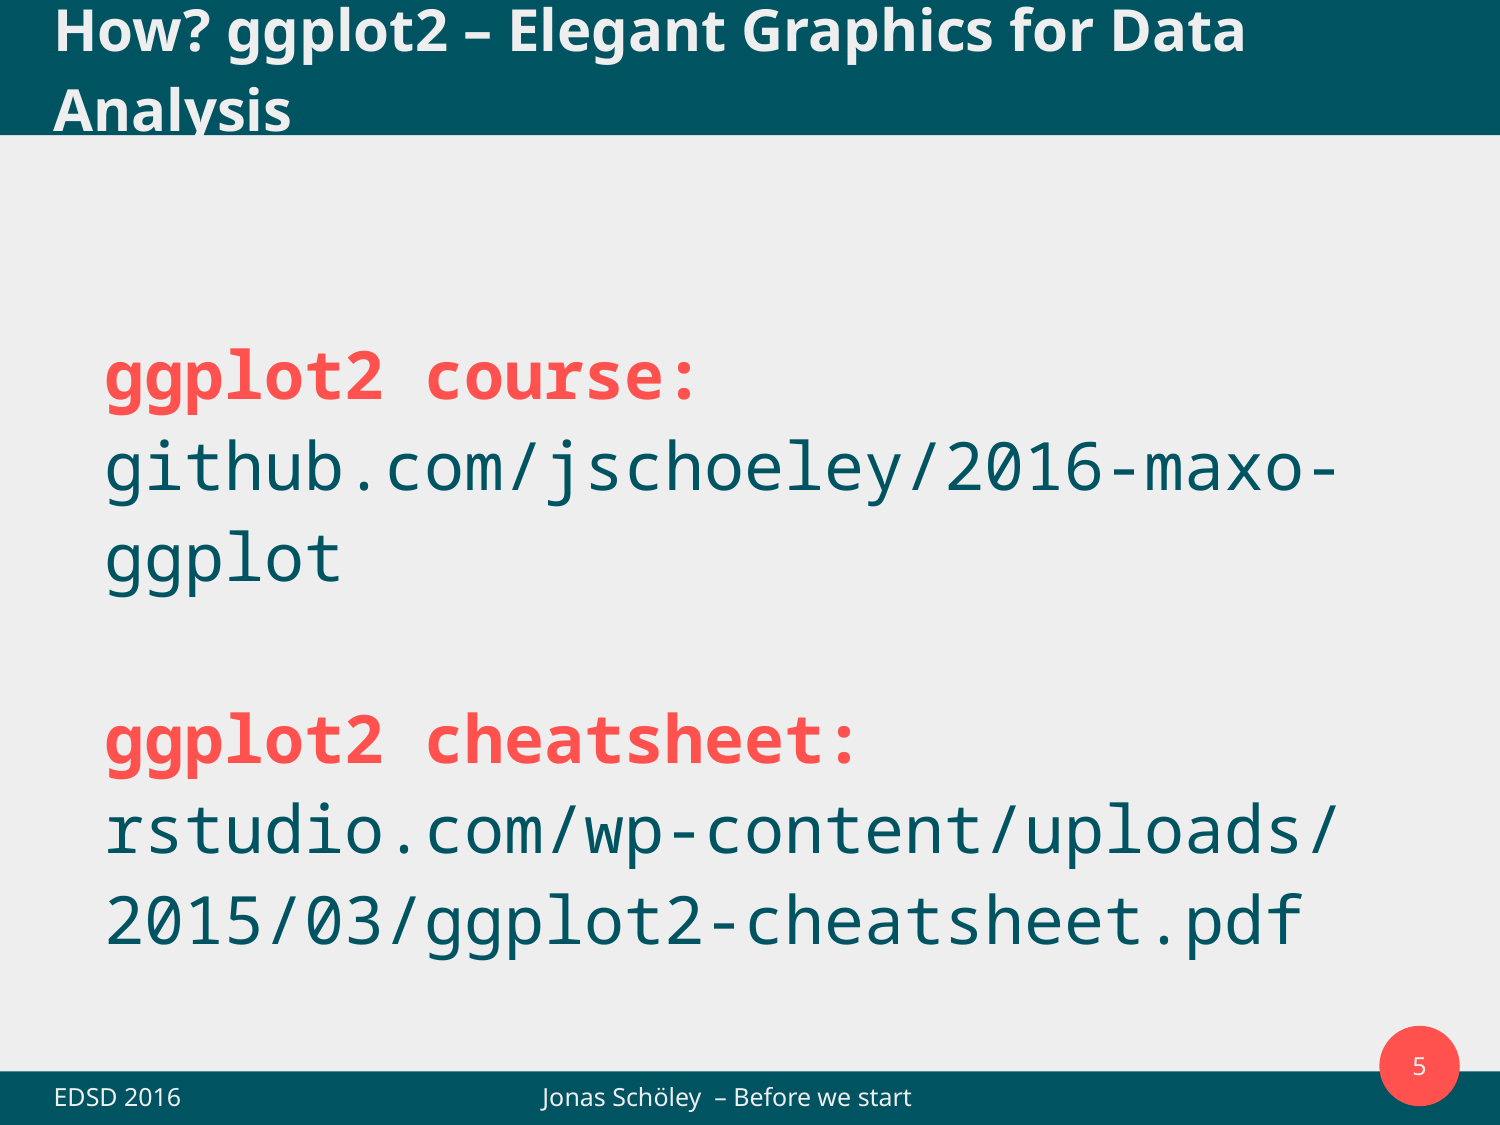

# How? ggplot2 – Elegant Graphics for Data Analysis
ggplot2 course:
github.com/jschoeley/2016-maxo-ggplot
ggplot2 cheatsheet:
rstudio.com/wp-content/uploads/2015/03/ggplot2-cheatsheet.pdf
5
EDSD 2016
Jonas Schöley – Before we start